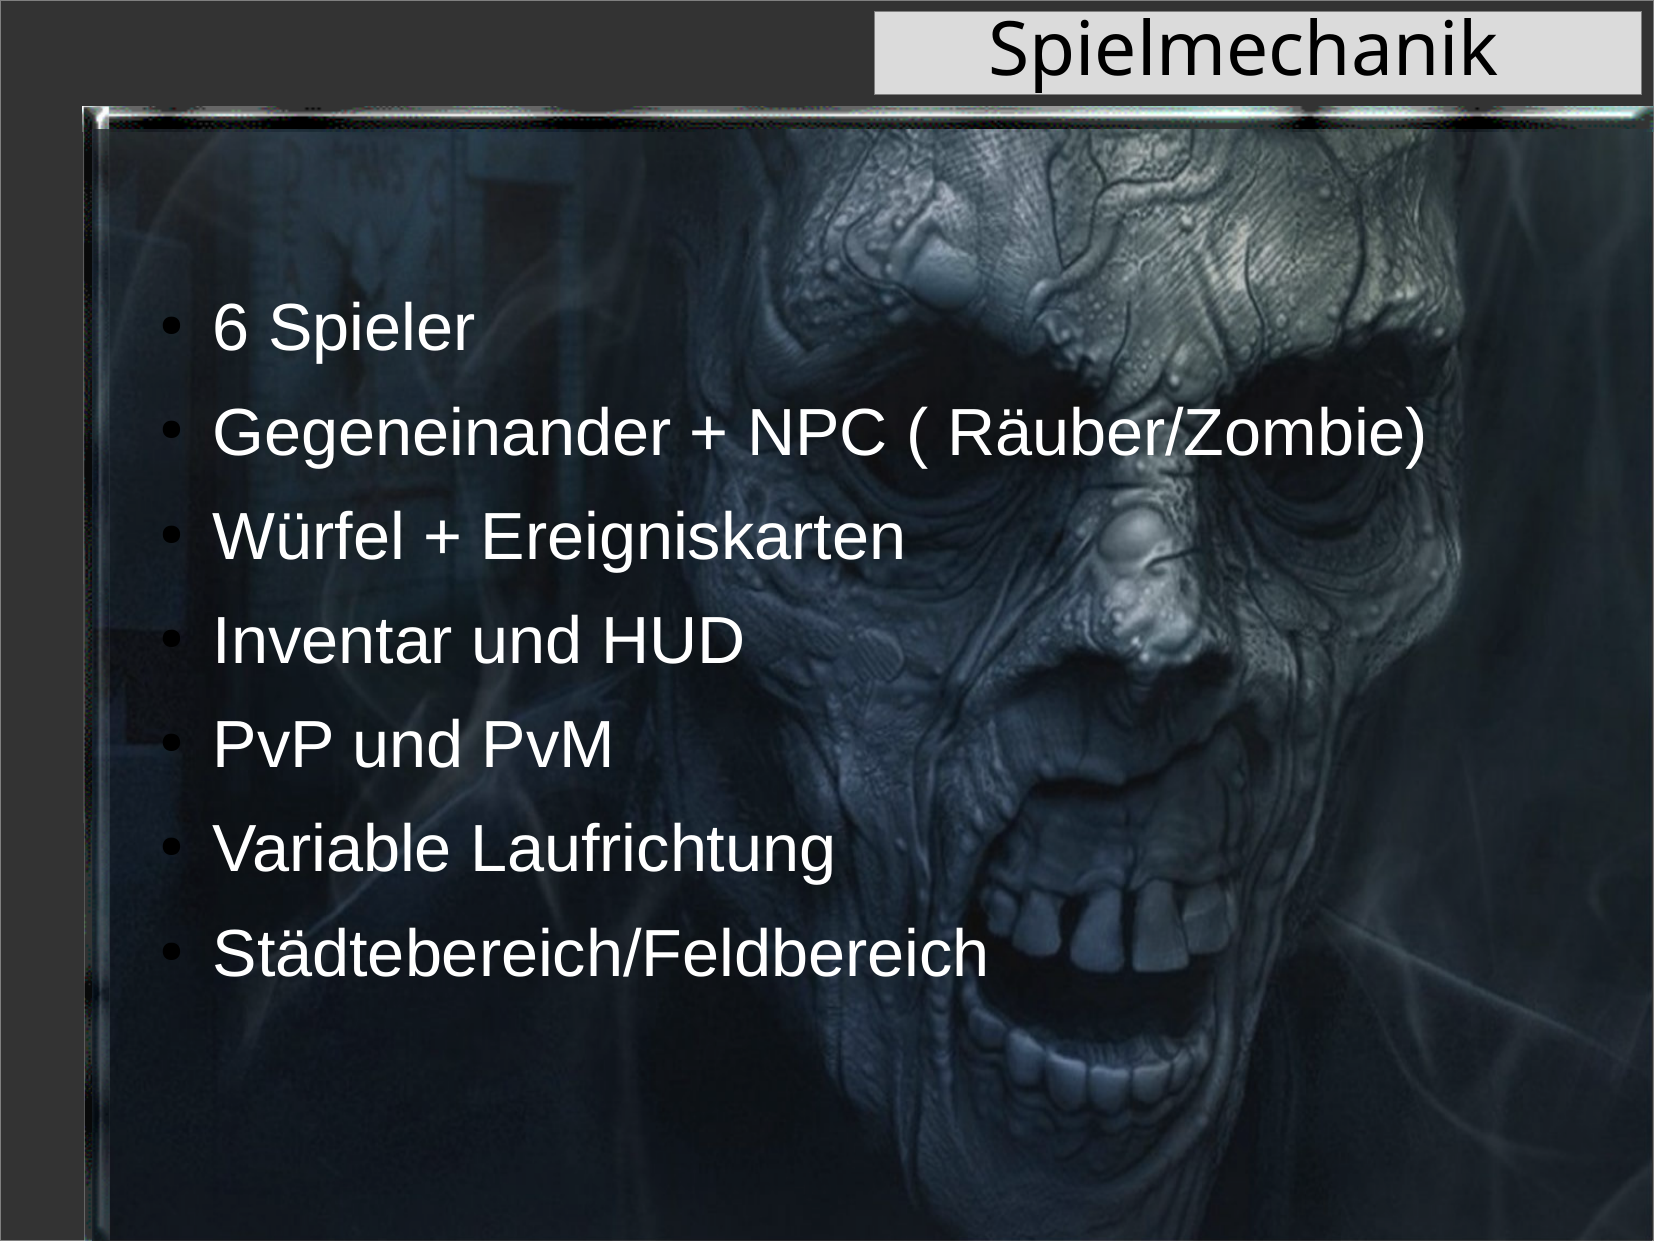

Spielmechanik
#
6 Spieler
Gegeneinander + NPC ( Räuber/Zombie)
Würfel + Ereigniskarten
Inventar und HUD
PvP und PvM
Variable Laufrichtung
Städtebereich/Feldbereich